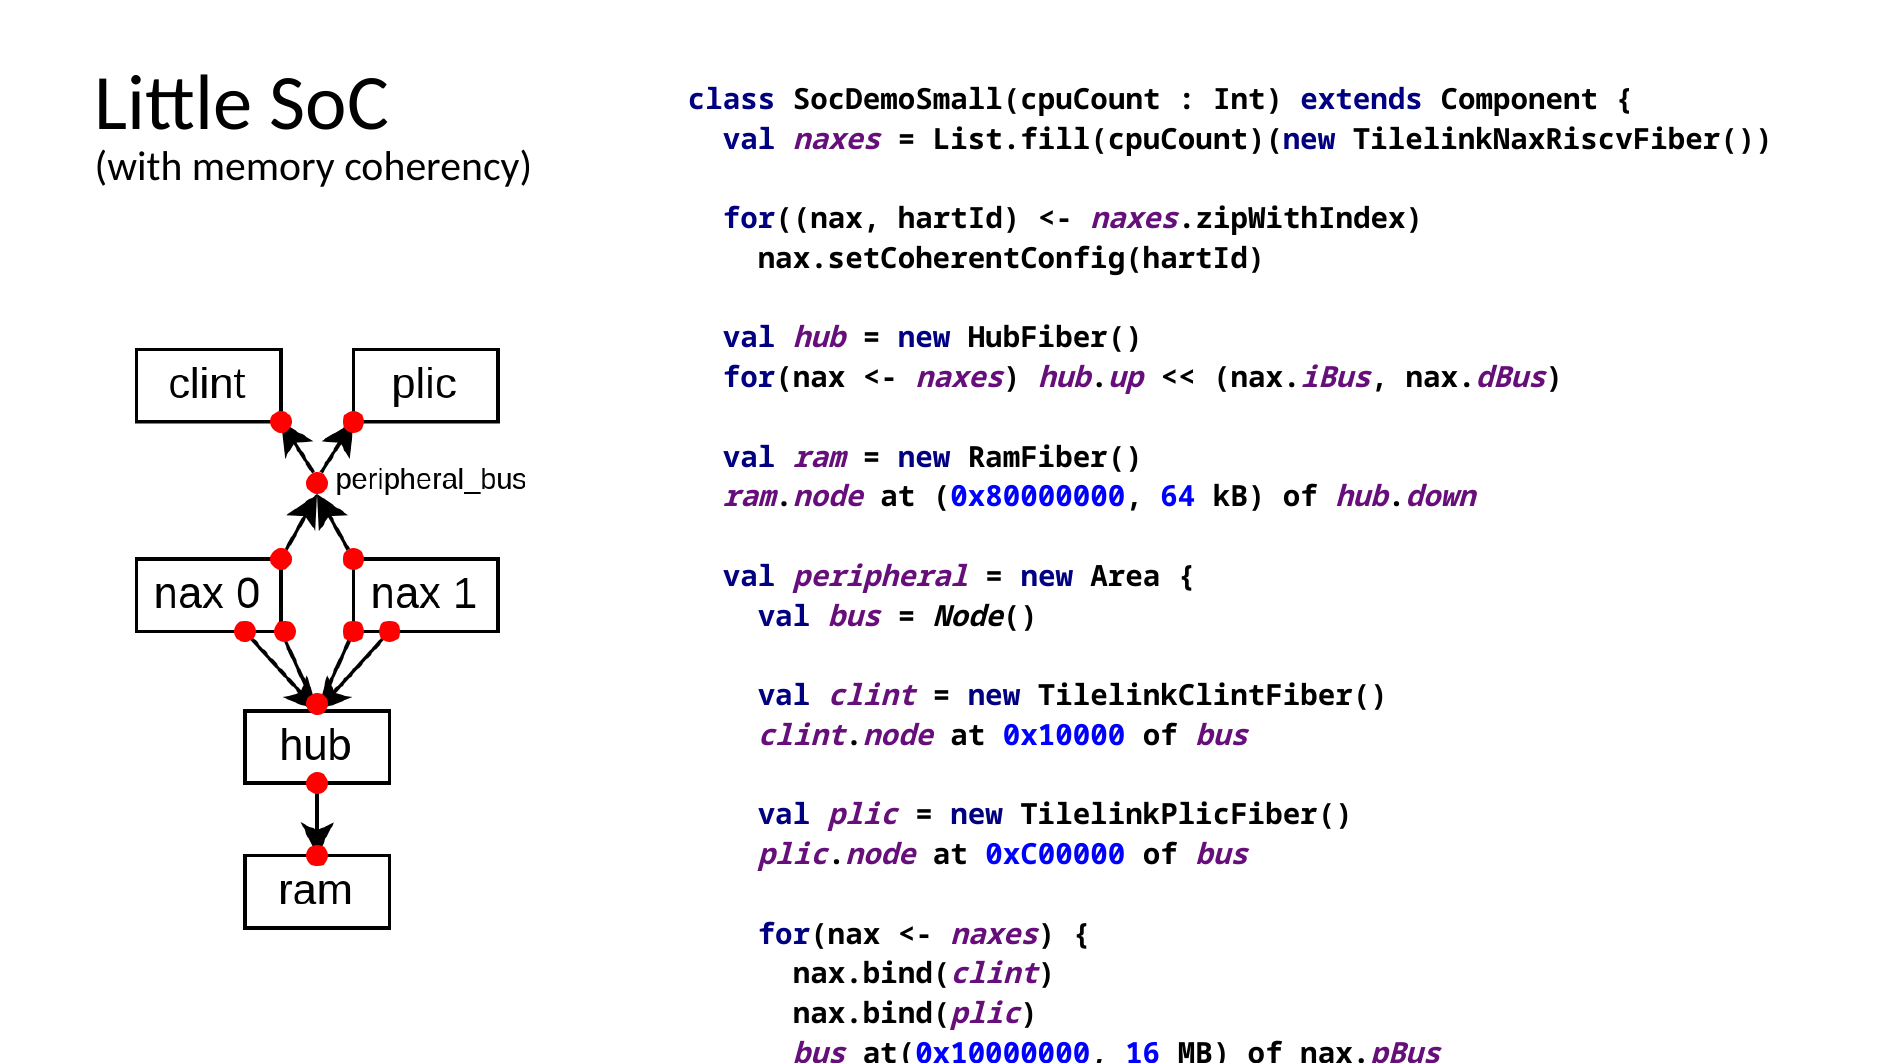

# Little SoC (with memory coherency)
class SocDemoSmall(cpuCount : Int) extends Component {
 val naxes = List.fill(cpuCount)(new TilelinkNaxRiscvFiber())
 for((nax, hartId) <- naxes.zipWithIndex)
 nax.setCoherentConfig(hartId)
 val hub = new HubFiber()
 for(nax <- naxes) hub.up << (nax.iBus, nax.dBus)
 val ram = new RamFiber()
 ram.node at (0x80000000, 64 kB) of hub.down
 val peripheral = new Area {
 val bus = Node()
 val clint = new TilelinkClintFiber()
 clint.node at 0x10000 of bus
 val plic = new TilelinkPlicFiber()
 plic.node at 0xC00000 of bus
 for(nax <- naxes) {
 nax.bind(clint)
 nax.bind(plic)
 bus at(0x10000000, 16 MB) of nax.pBus
 }
 }
 peripheral.bus.setUpConnection(a = StreamPipe.FULL)
}